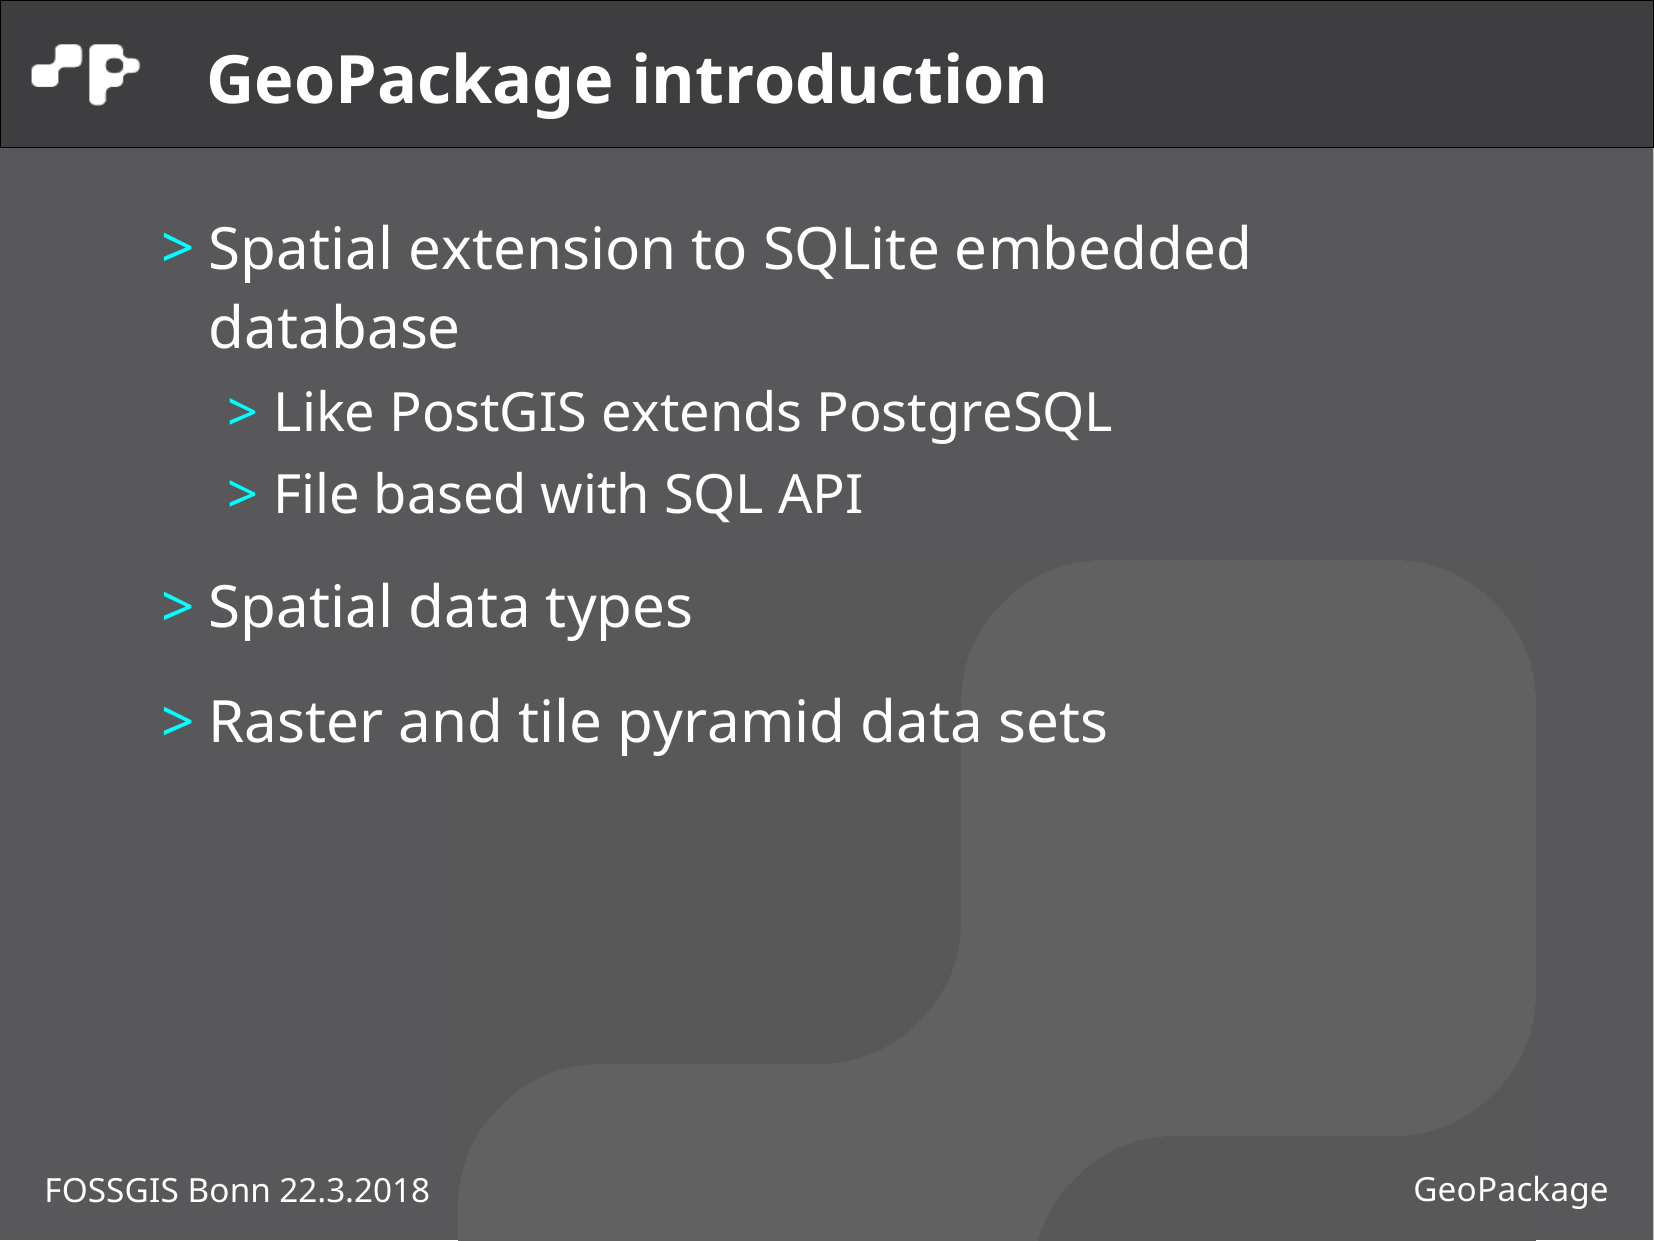

# GeoPackage introduction
Spatial extension to SQLite embedded database
Like PostGIS extends PostgreSQL
File based with SQL API
Spatial data types
Raster and tile pyramid data sets